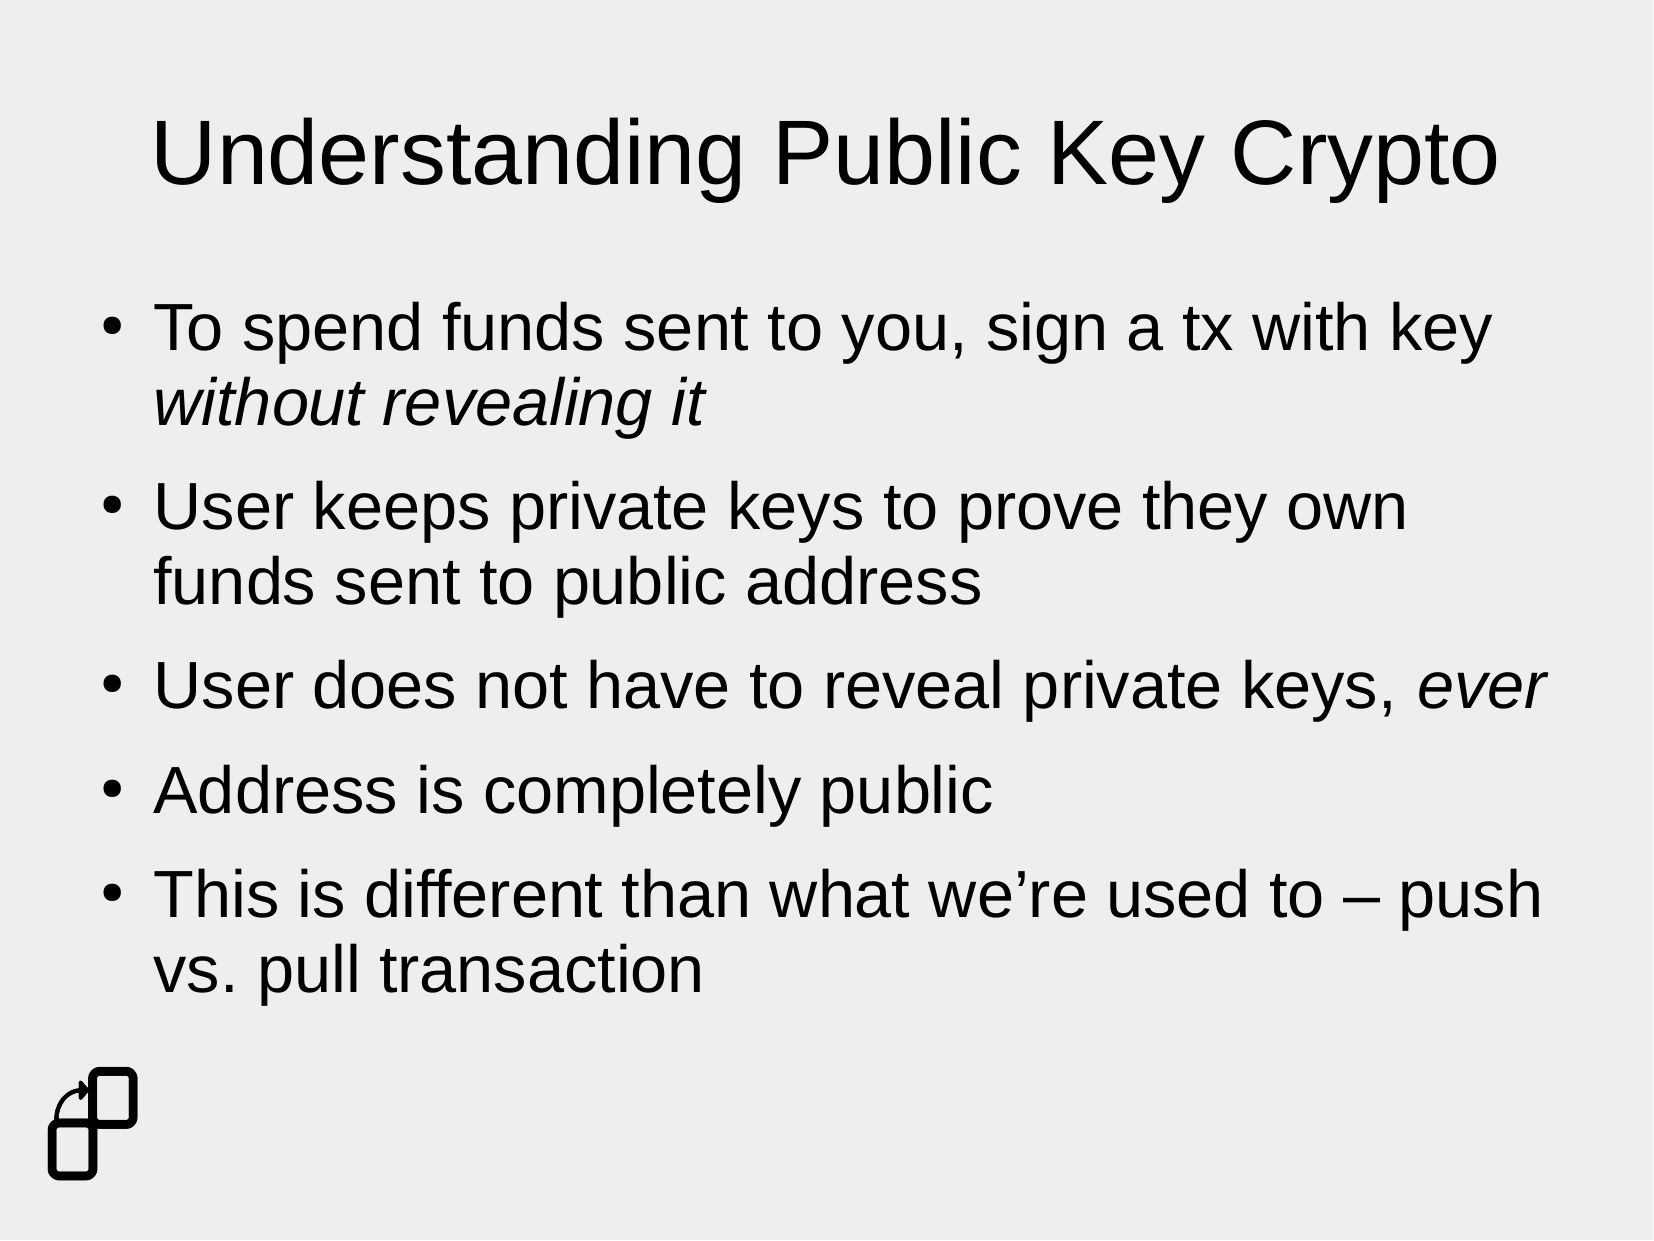

# Understanding Public Key Crypto
To spend funds sent to you, sign a tx with key without revealing it
User keeps private keys to prove they own funds sent to public address
User does not have to reveal private keys, ever
Address is completely public
This is different than what we’re used to – push vs. pull transaction